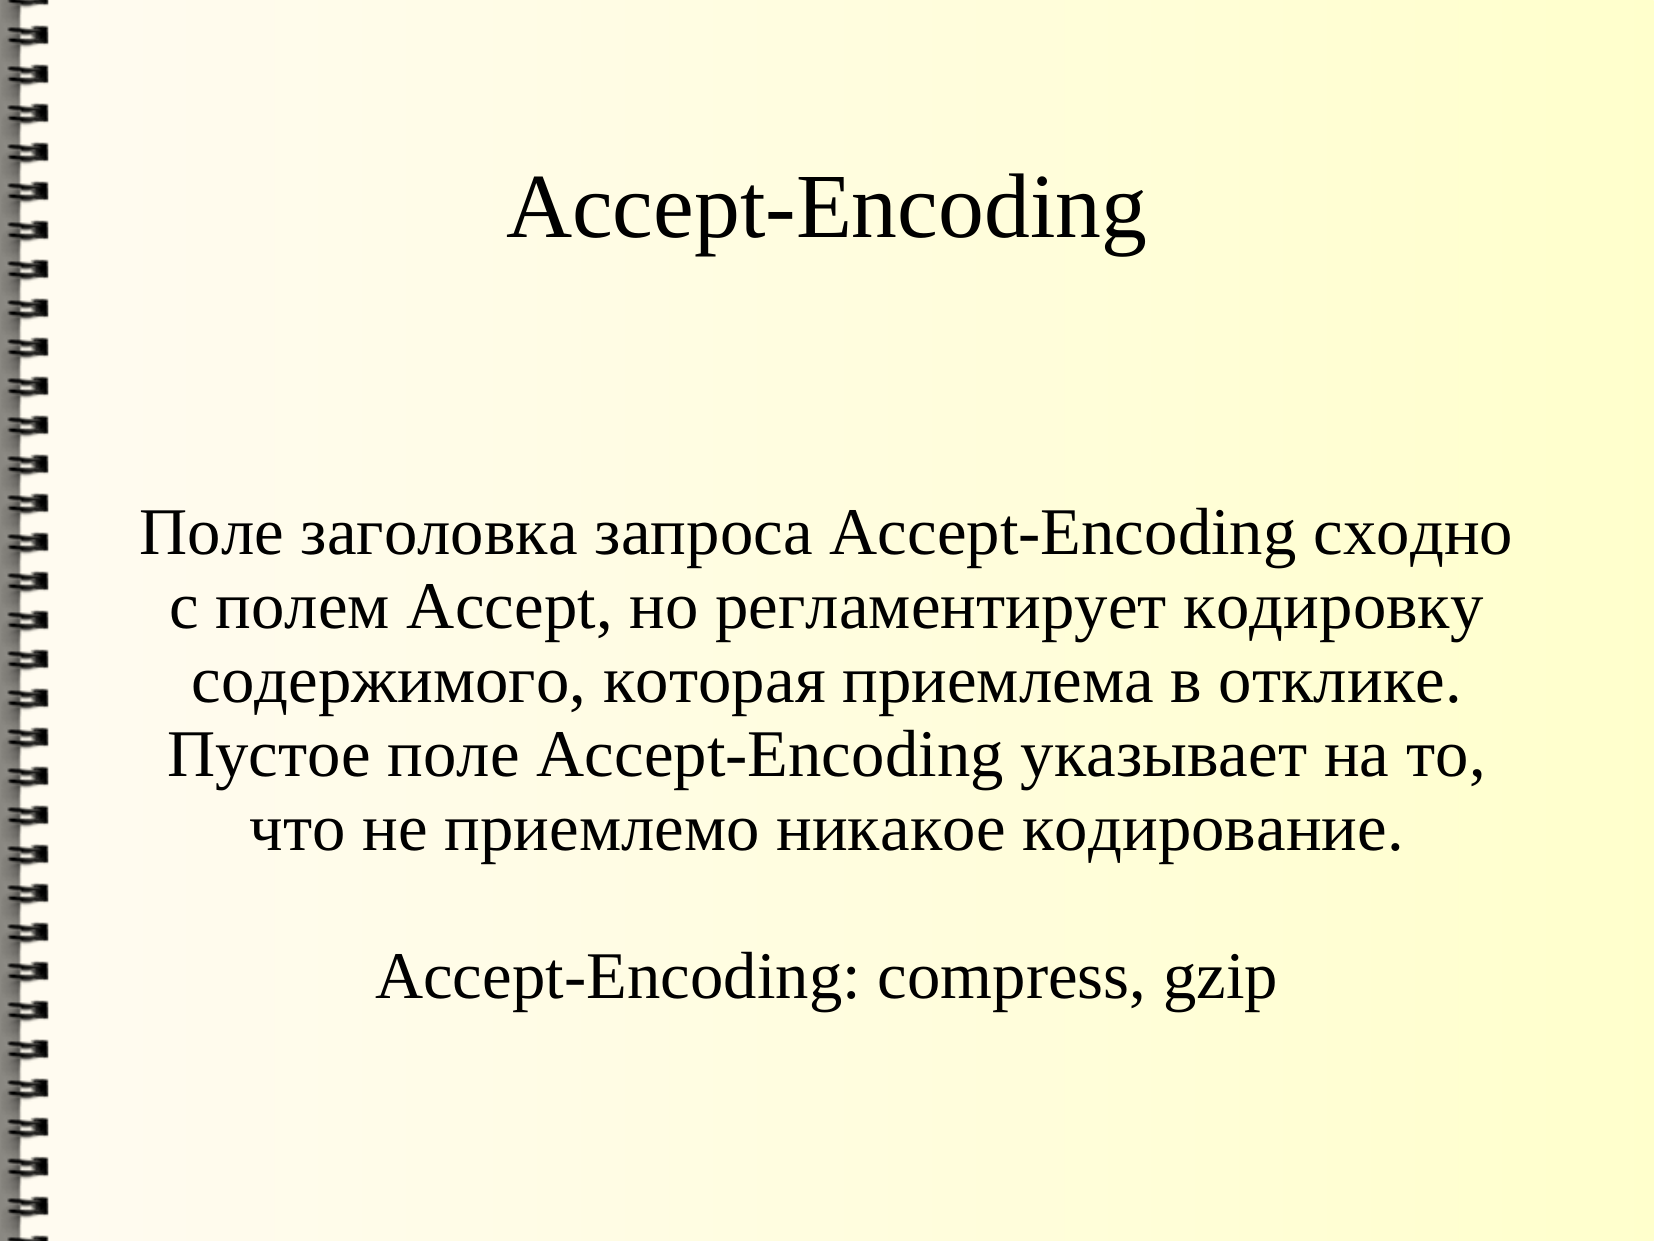

# Accept-Encoding
Поле заголовка запроса Accept-Encoding сходно с полем Accept, но регламентирует кодировку содержимого, которая приемлема в отклике.
Пустое поле Accept-Encoding указывает на то, что не приемлемо никакое кодирование.
Accept-Encoding: compress, gzip